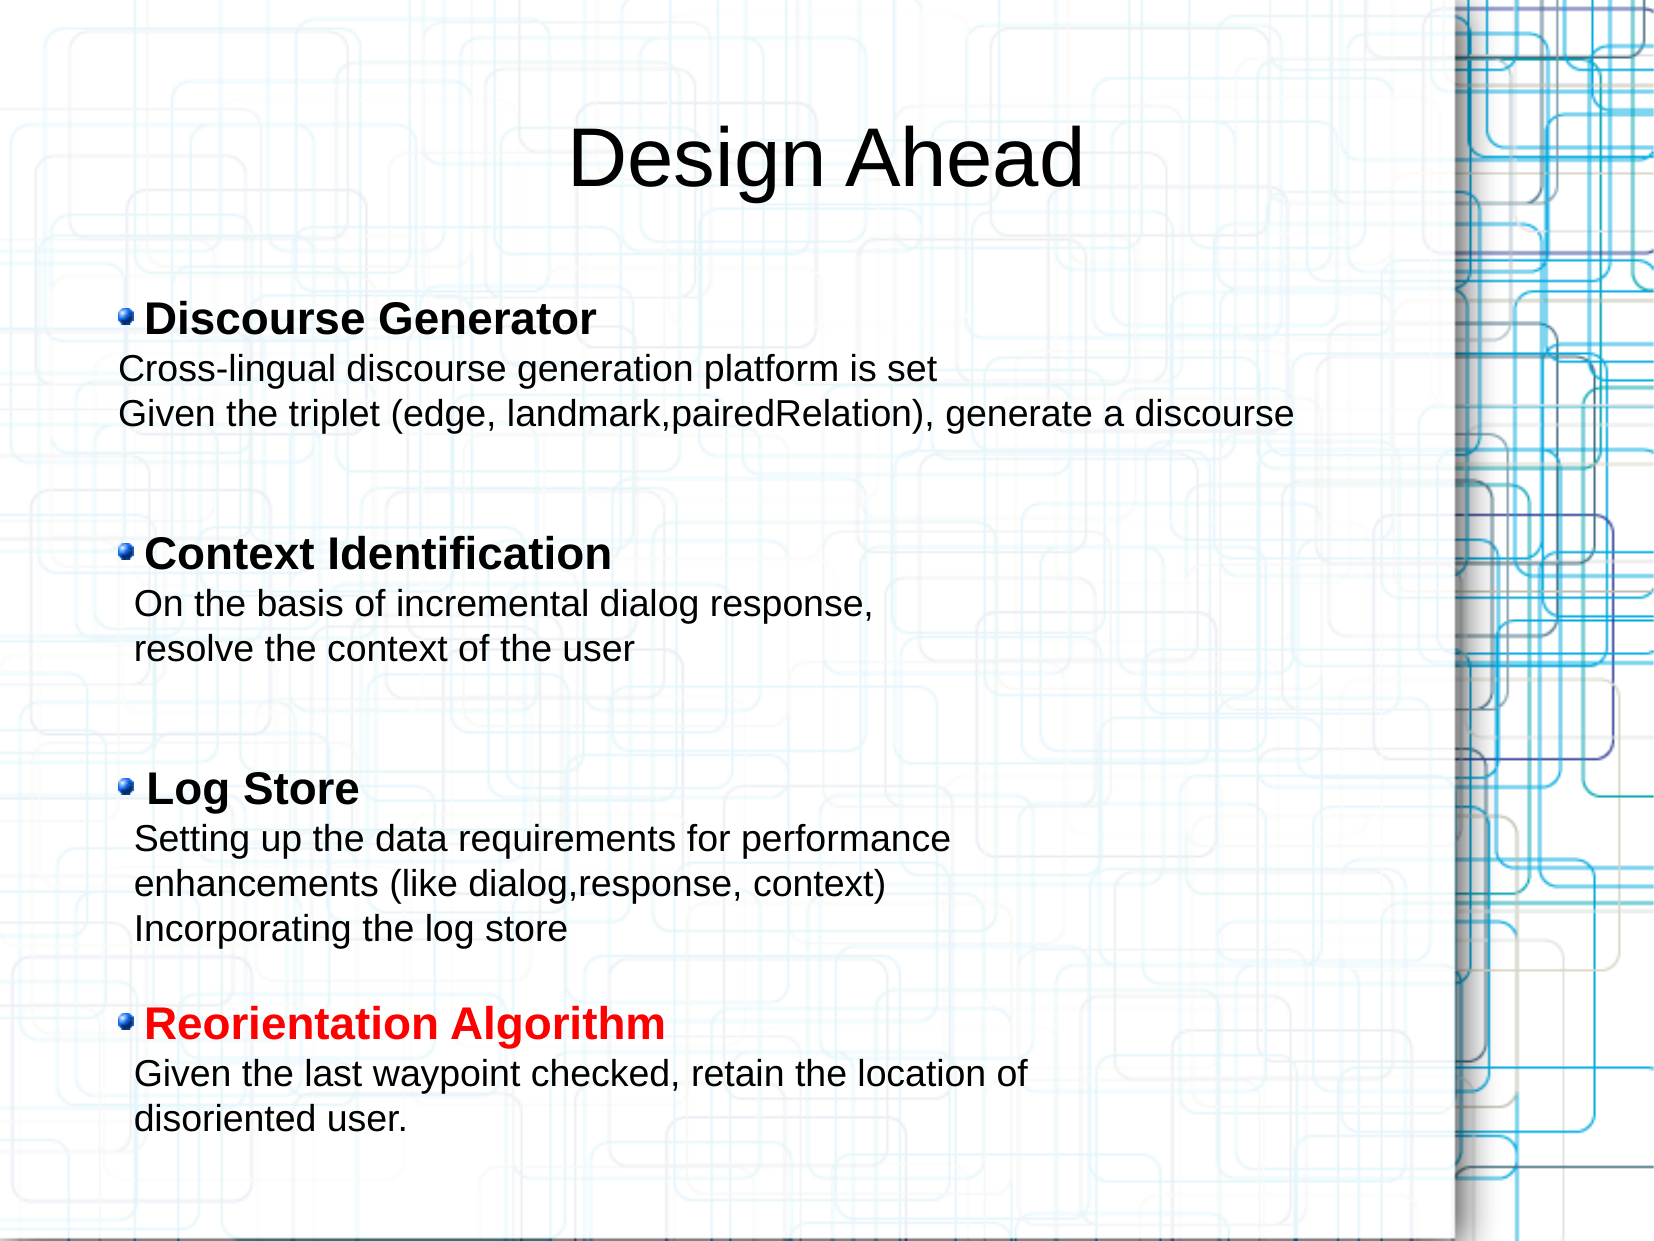

Design Ahead
 Discourse Generator
Cross-lingual discourse generation platform is set
Given the triplet (edge, landmark,pairedRelation), generate a discourse
 Context Identification
On the basis of incremental dialog response,
resolve the context of the user
 Log Store
Setting up the data requirements for performance
enhancements (like dialog,response, context)
Incorporating the log store
 Reorientation Algorithm
Given the last waypoint checked, retain the location of
disoriented user.